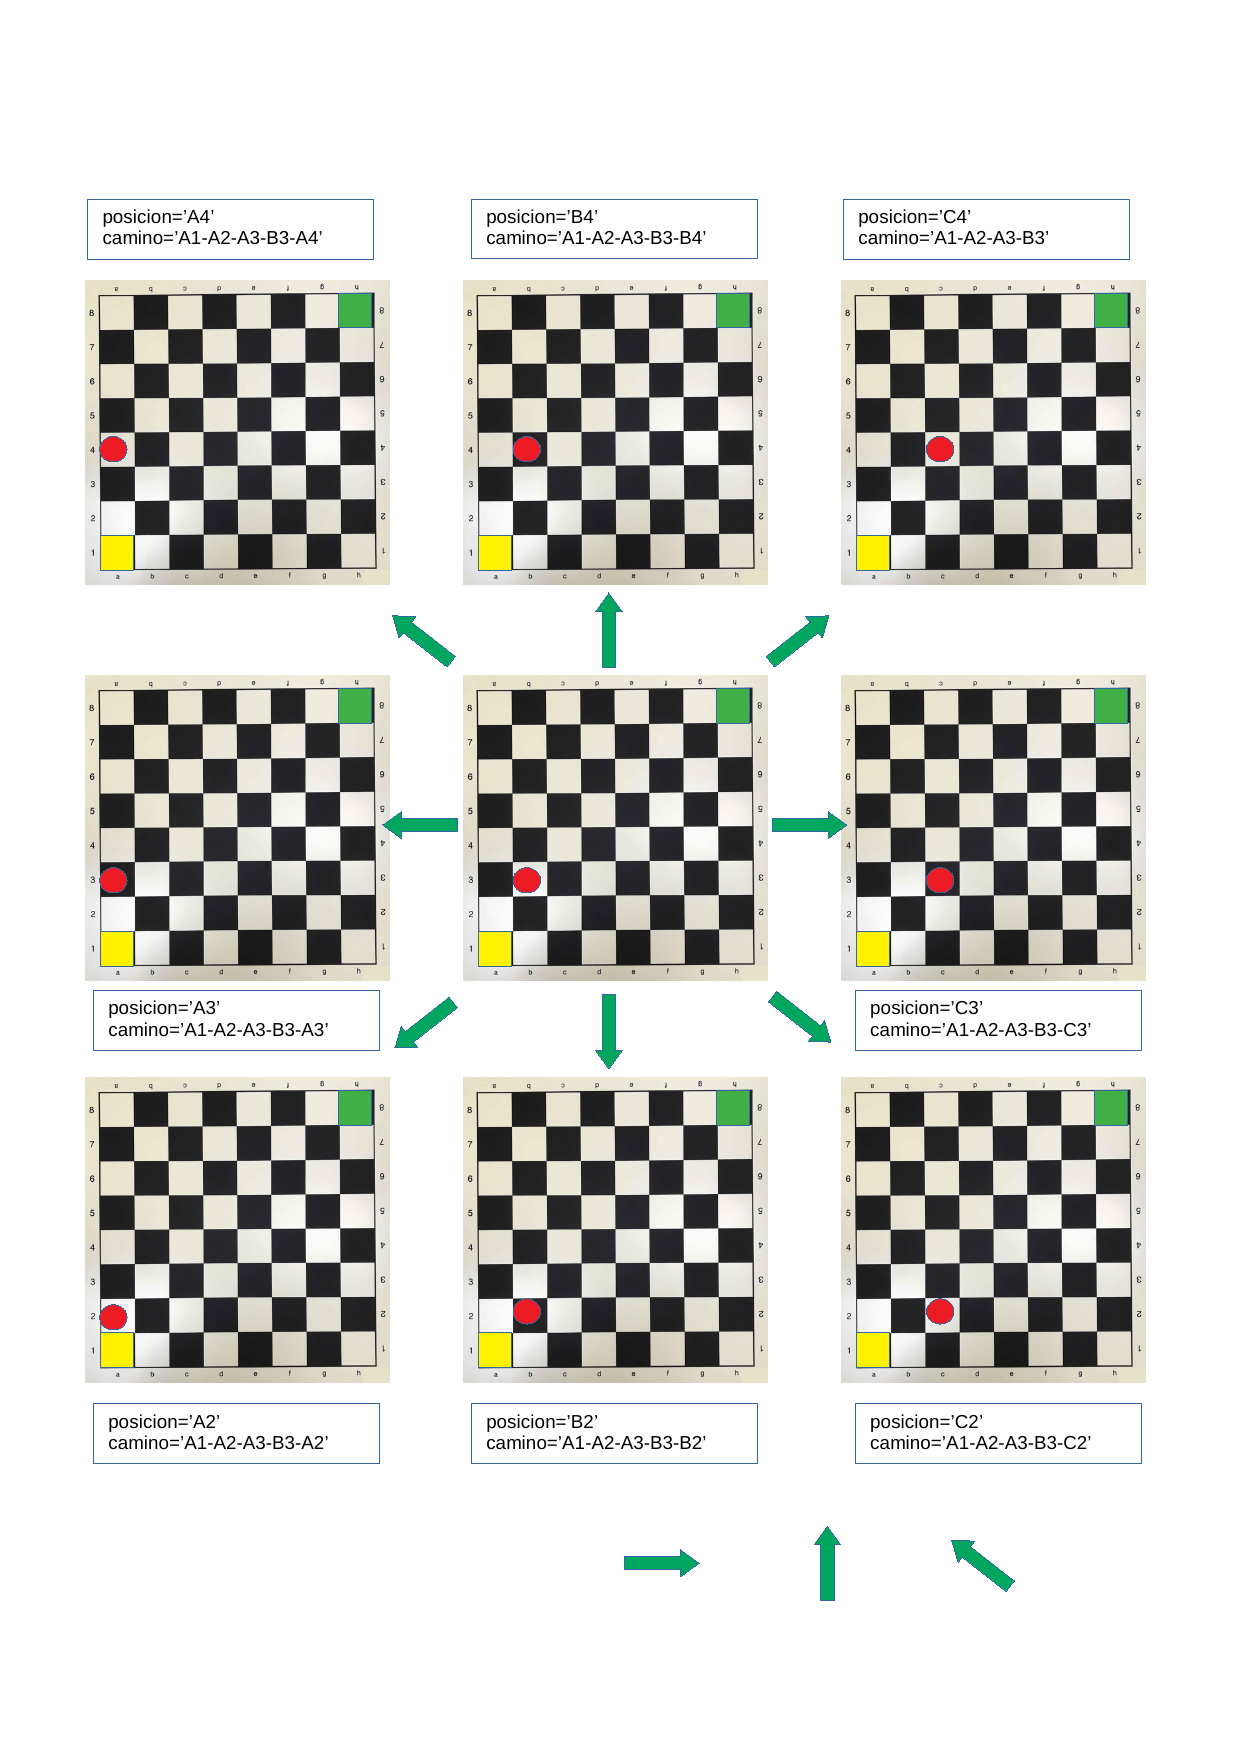

posicion=’B4’
camino=’A1-A2-A3-B3-B4’
posicion=’A4’
camino=’A1-A2-A3-B3-A4’
posicion=’C4’
camino=’A1-A2-A3-B3’
posicion=’C3’
camino=’A1-A2-A3-B3-C3’
posicion=’A3’
camino=’A1-A2-A3-B3-A3’
posicion=’B2’
camino=’A1-A2-A3-B3-B2’
posicion=’A2’
camino=’A1-A2-A3-B3-A2’
posicion=’C2’
camino=’A1-A2-A3-B3-C2’